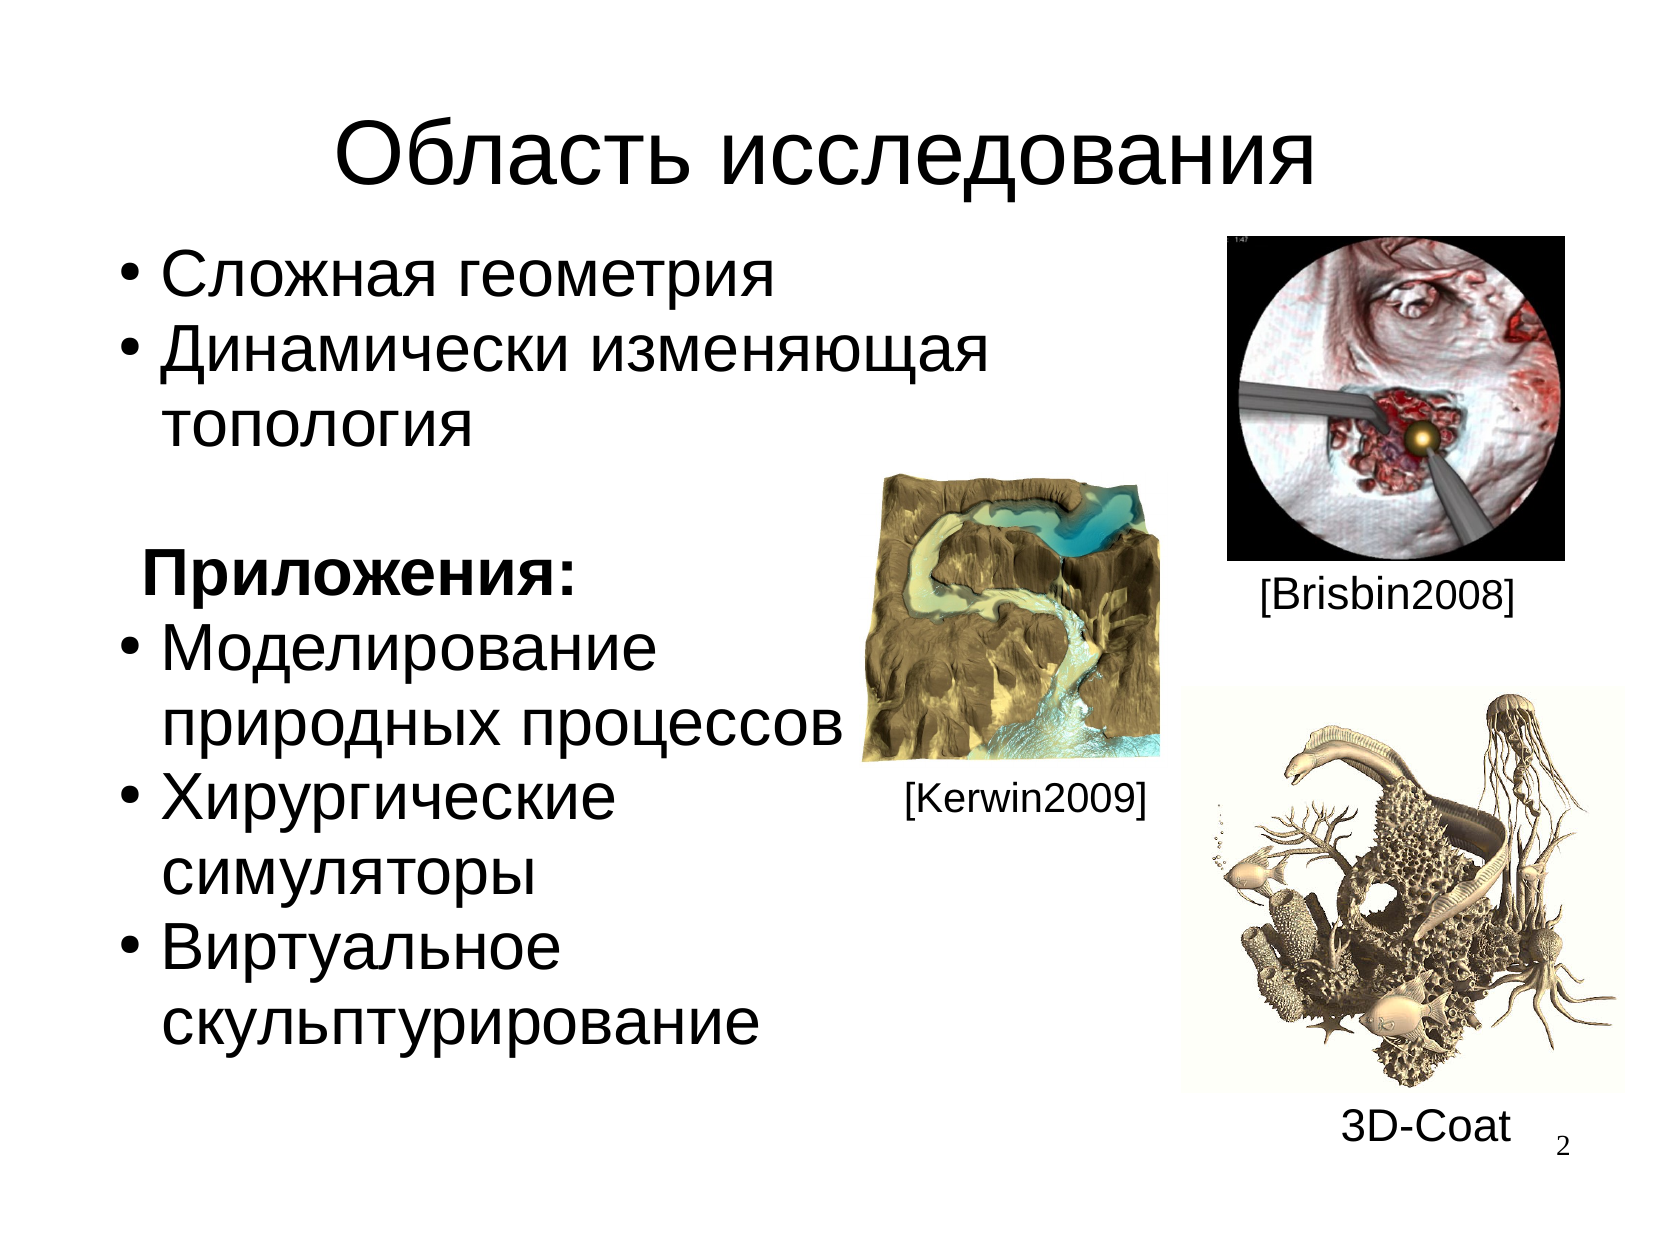

# Область исследования
 Сложная геометрия
 Динамически изменяющая топология
Приложения:
 Моделирование природных процессов
 Хирургические симуляторы
 Виртуальное скульптурирование
[Brisbin2008]
[Kerwin2009]
3D-Coat
2